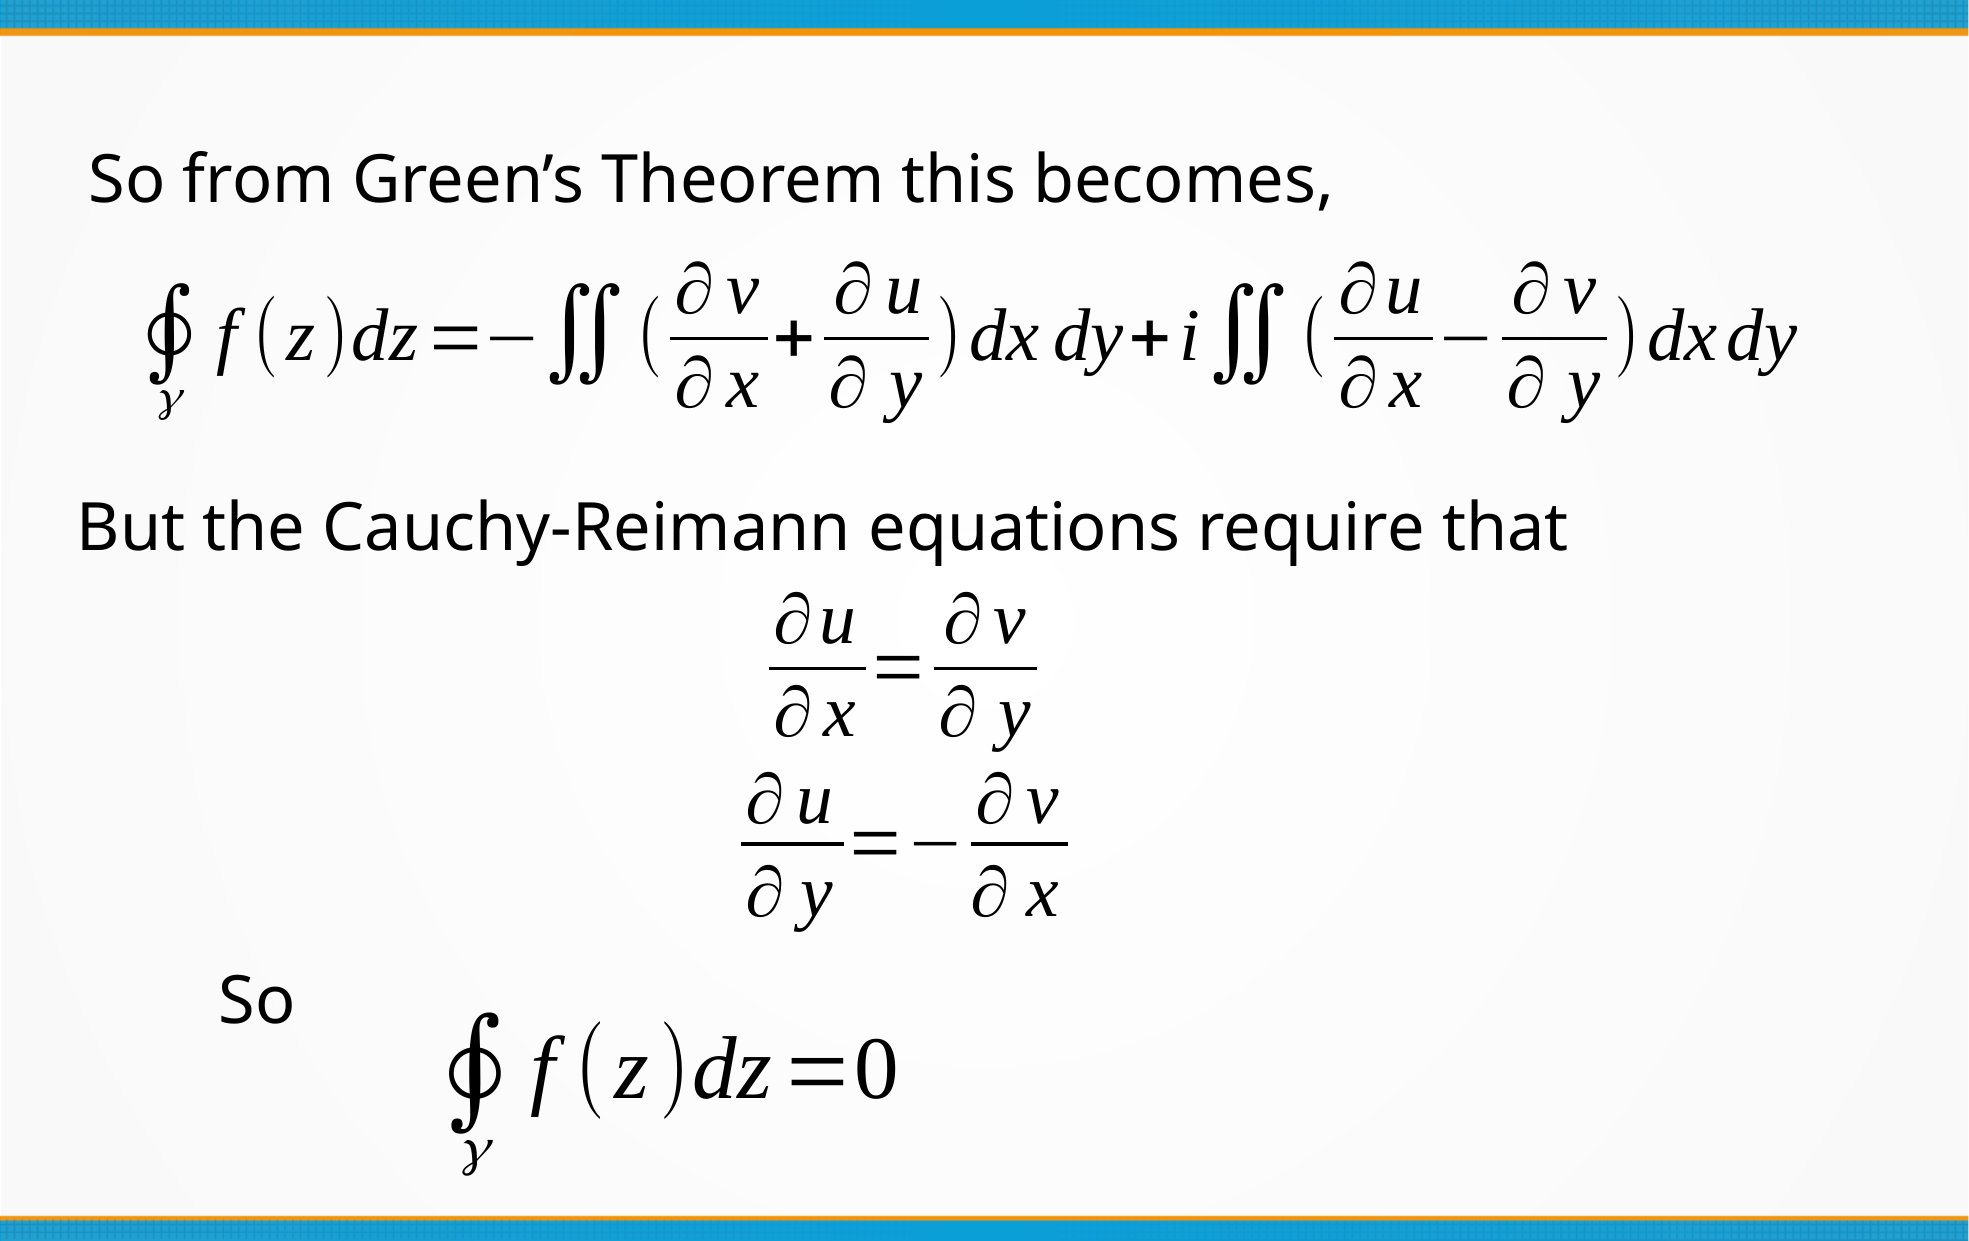

So from Green’s Theorem this becomes,
But the Cauchy-Reimann equations require that
So